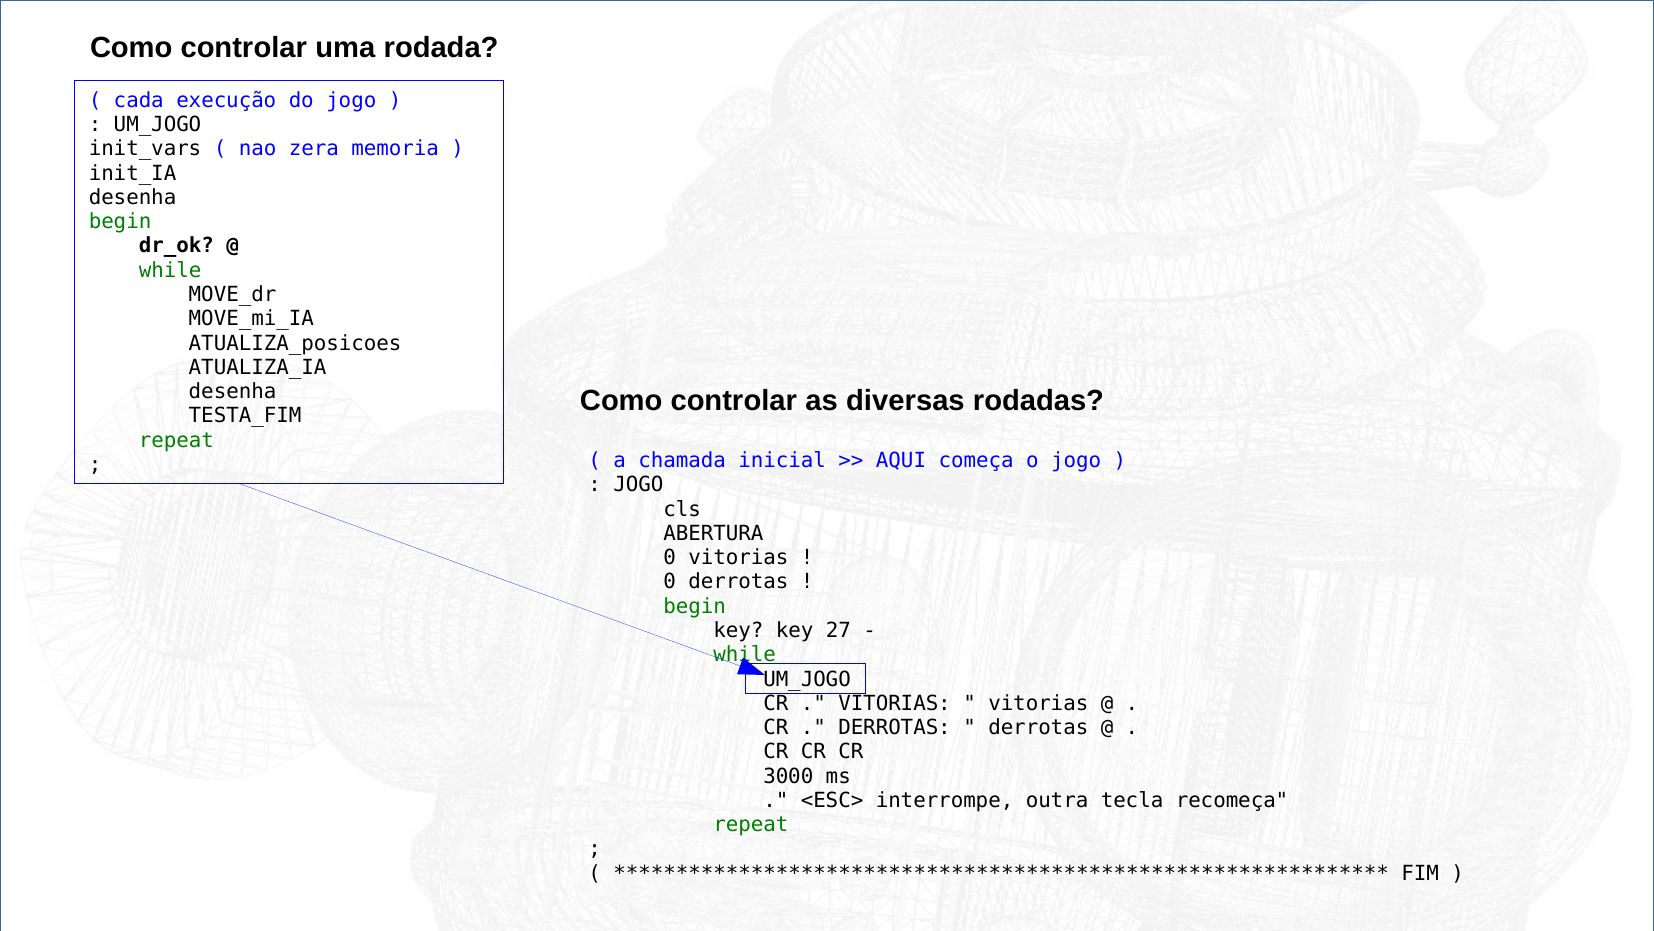

Como controlar uma rodada?
( cada execução do jogo )
: UM_JOGO
init_vars ( nao zera memoria )
init_IA
desenha
begin
 dr_ok? @
 while
 MOVE_dr
 MOVE_mi_IA
 ATUALIZA_posicoes
 ATUALIZA_IA
 desenha
 TESTA_FIM
 repeat
;
Como controlar as diversas rodadas?
( a chamada inicial >> AQUI começa o jogo )
: JOGO
	cls
	ABERTURA
	0 vitorias !
	0 derrotas !
	begin
	 key? key 27 -
	 while
	 UM_JOGO
	 CR ." VITORIAS: " vitorias @ .
	 CR ." DERROTAS: " derrotas @ .
	 CR CR CR
	 3000 ms
	 ." <ESC> interrompe, outra tecla recomeça"
	 repeat
;
( ************************************************************** FIM )